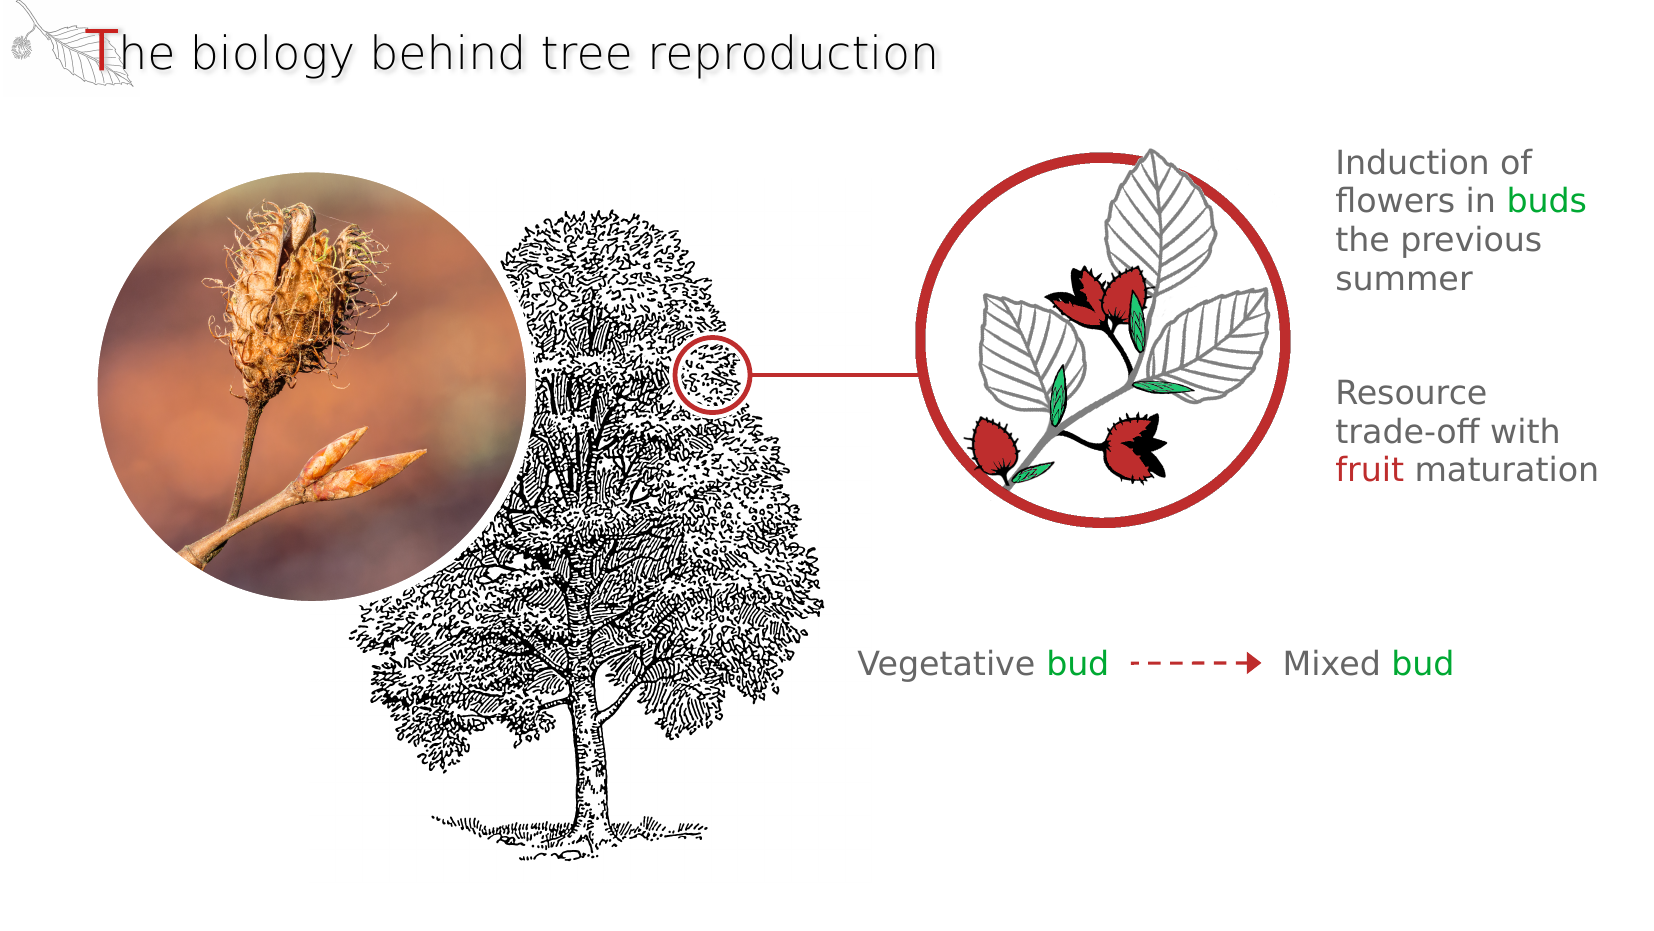

The biology behind tree reproduction
Induction of flowers in buds the previous summer
Resource
trade-off with fruit maturation
Vegetative bud
Mixed bud